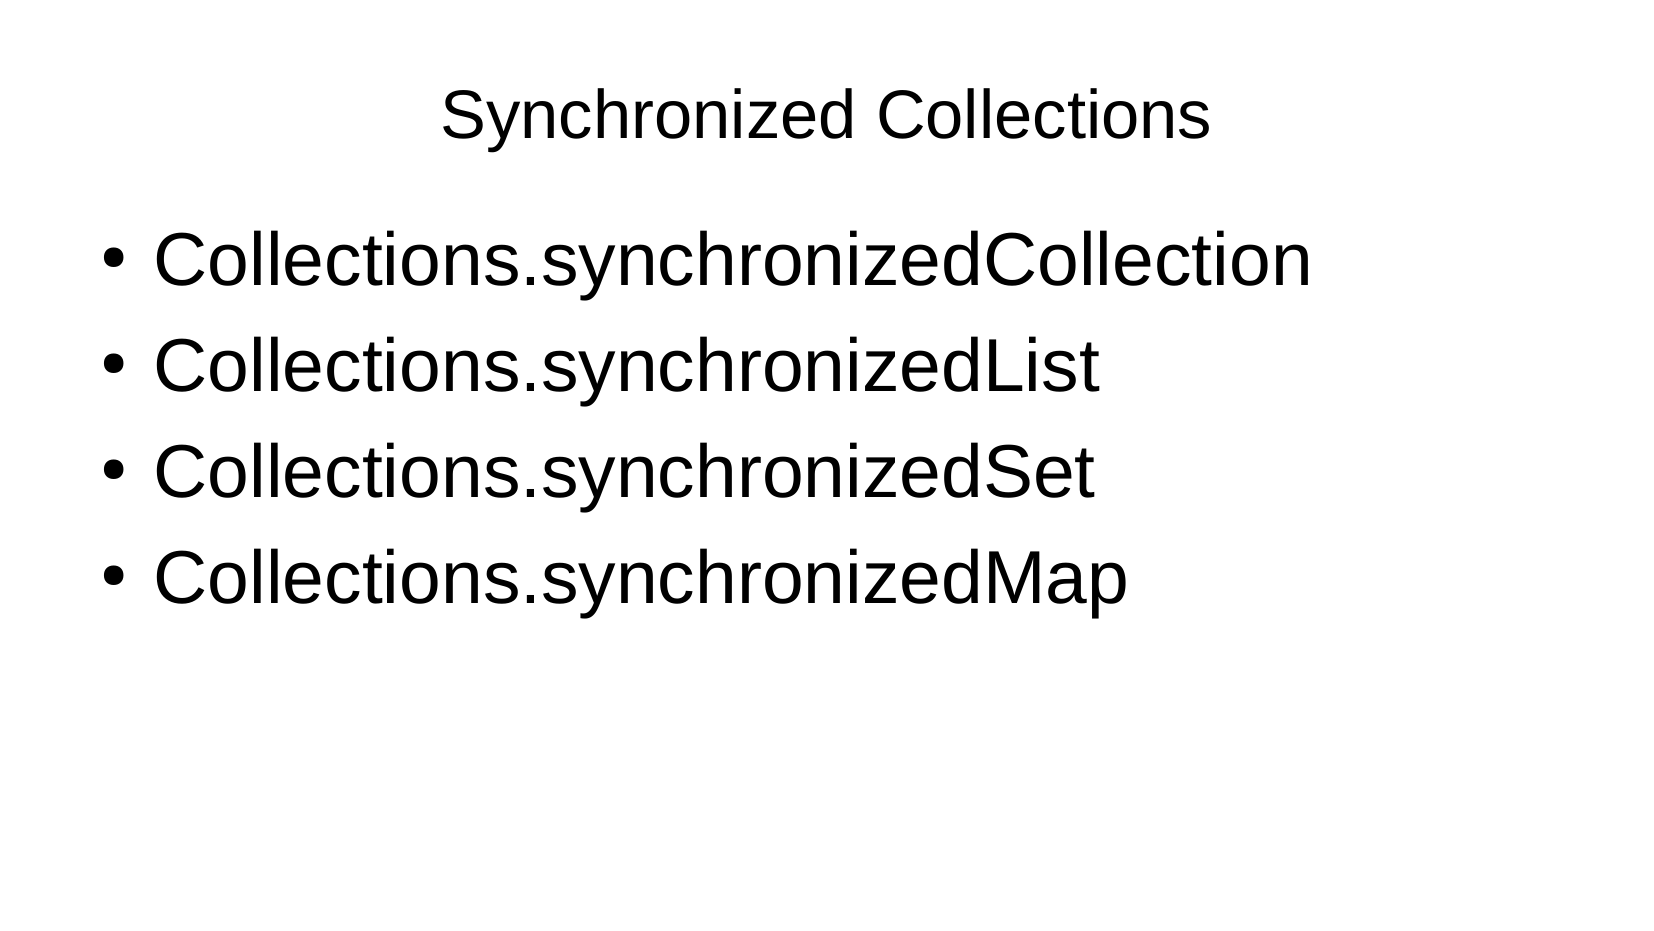

# Synchronized Collections
Collections.synchronizedCollection
Collections.synchronizedList
Collections.synchronizedSet
Collections.synchronizedMap